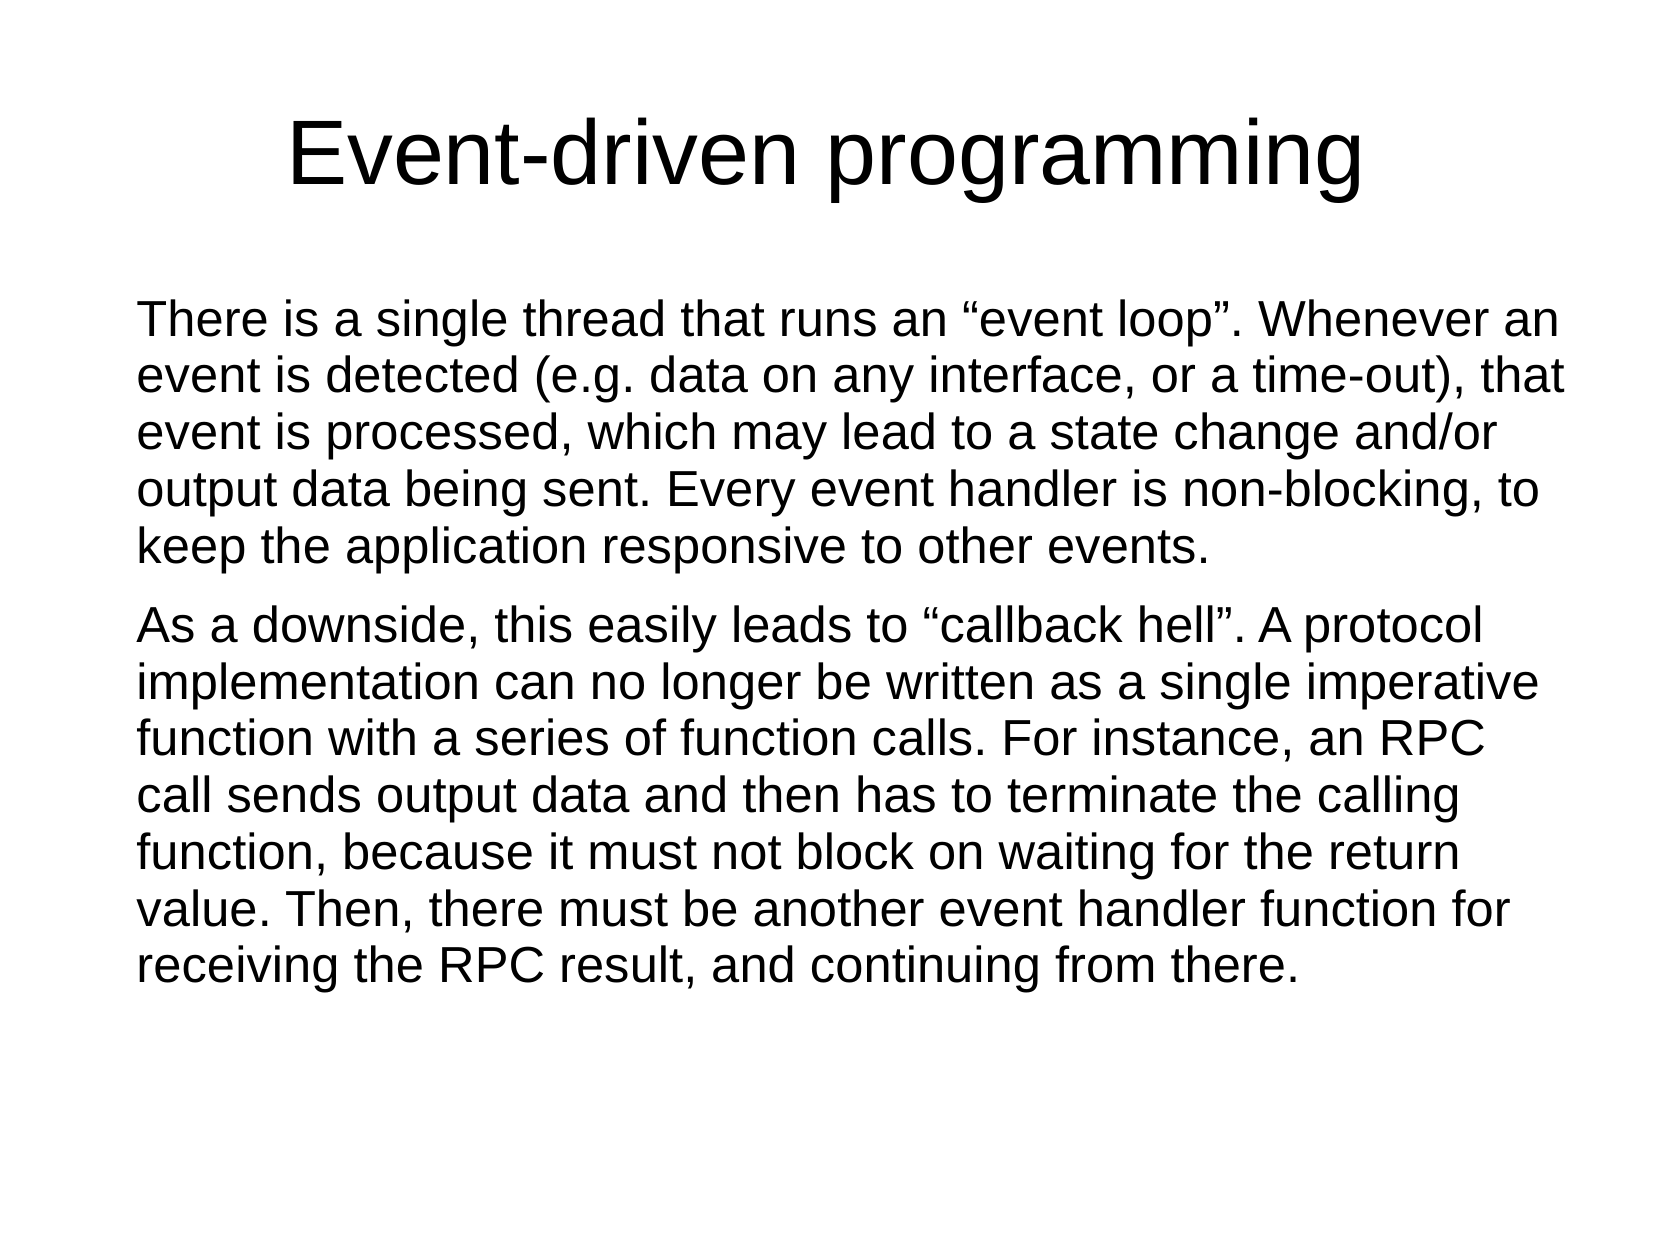

# Event-driven programming
There is a single thread that runs an “event loop”. Whenever an event is detected (e.g. data on any interface, or a time-out), that event is processed, which may lead to a state change and/or output data being sent. Every event handler is non-blocking, to keep the application responsive to other events.
As a downside, this easily leads to “callback hell”. A protocol implementation can no longer be written as a single imperative function with a series of function calls. For instance, an RPC call sends output data and then has to terminate the calling function, because it must not block on waiting for the return value. Then, there must be another event handler function for receiving the RPC result, and continuing from there.